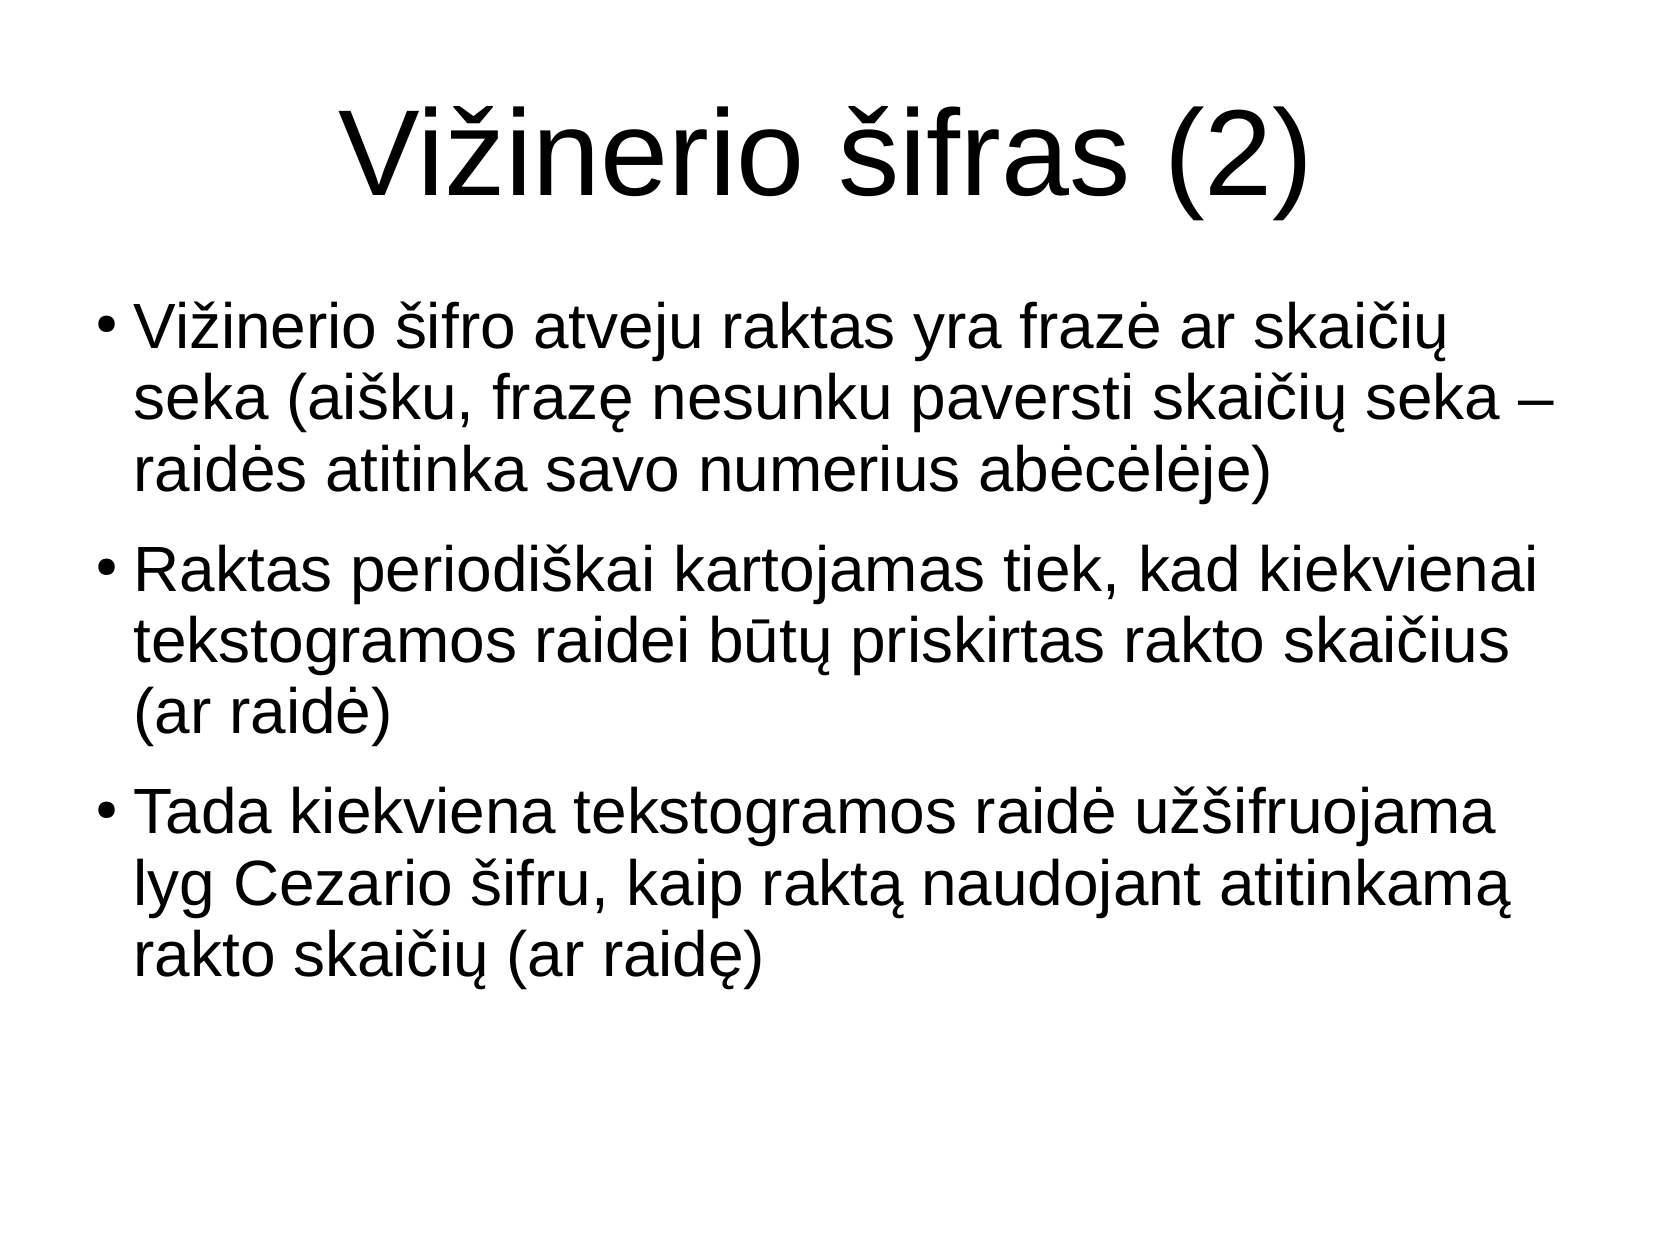

# Vižinerio šifras (2)
Vižinerio šifro atveju raktas yra frazė ar skaičių seka (aišku, frazę nesunku paversti skaičių seka – raidės atitinka savo numerius abėcėlėje)
Raktas periodiškai kartojamas tiek, kad kiekvienai tekstogramos raidei būtų priskirtas rakto skaičius (ar raidė)
Tada kiekviena tekstogramos raidė užšifruojama lyg Cezario šifru, kaip raktą naudojant atitinkamą rakto skaičių (ar raidę)